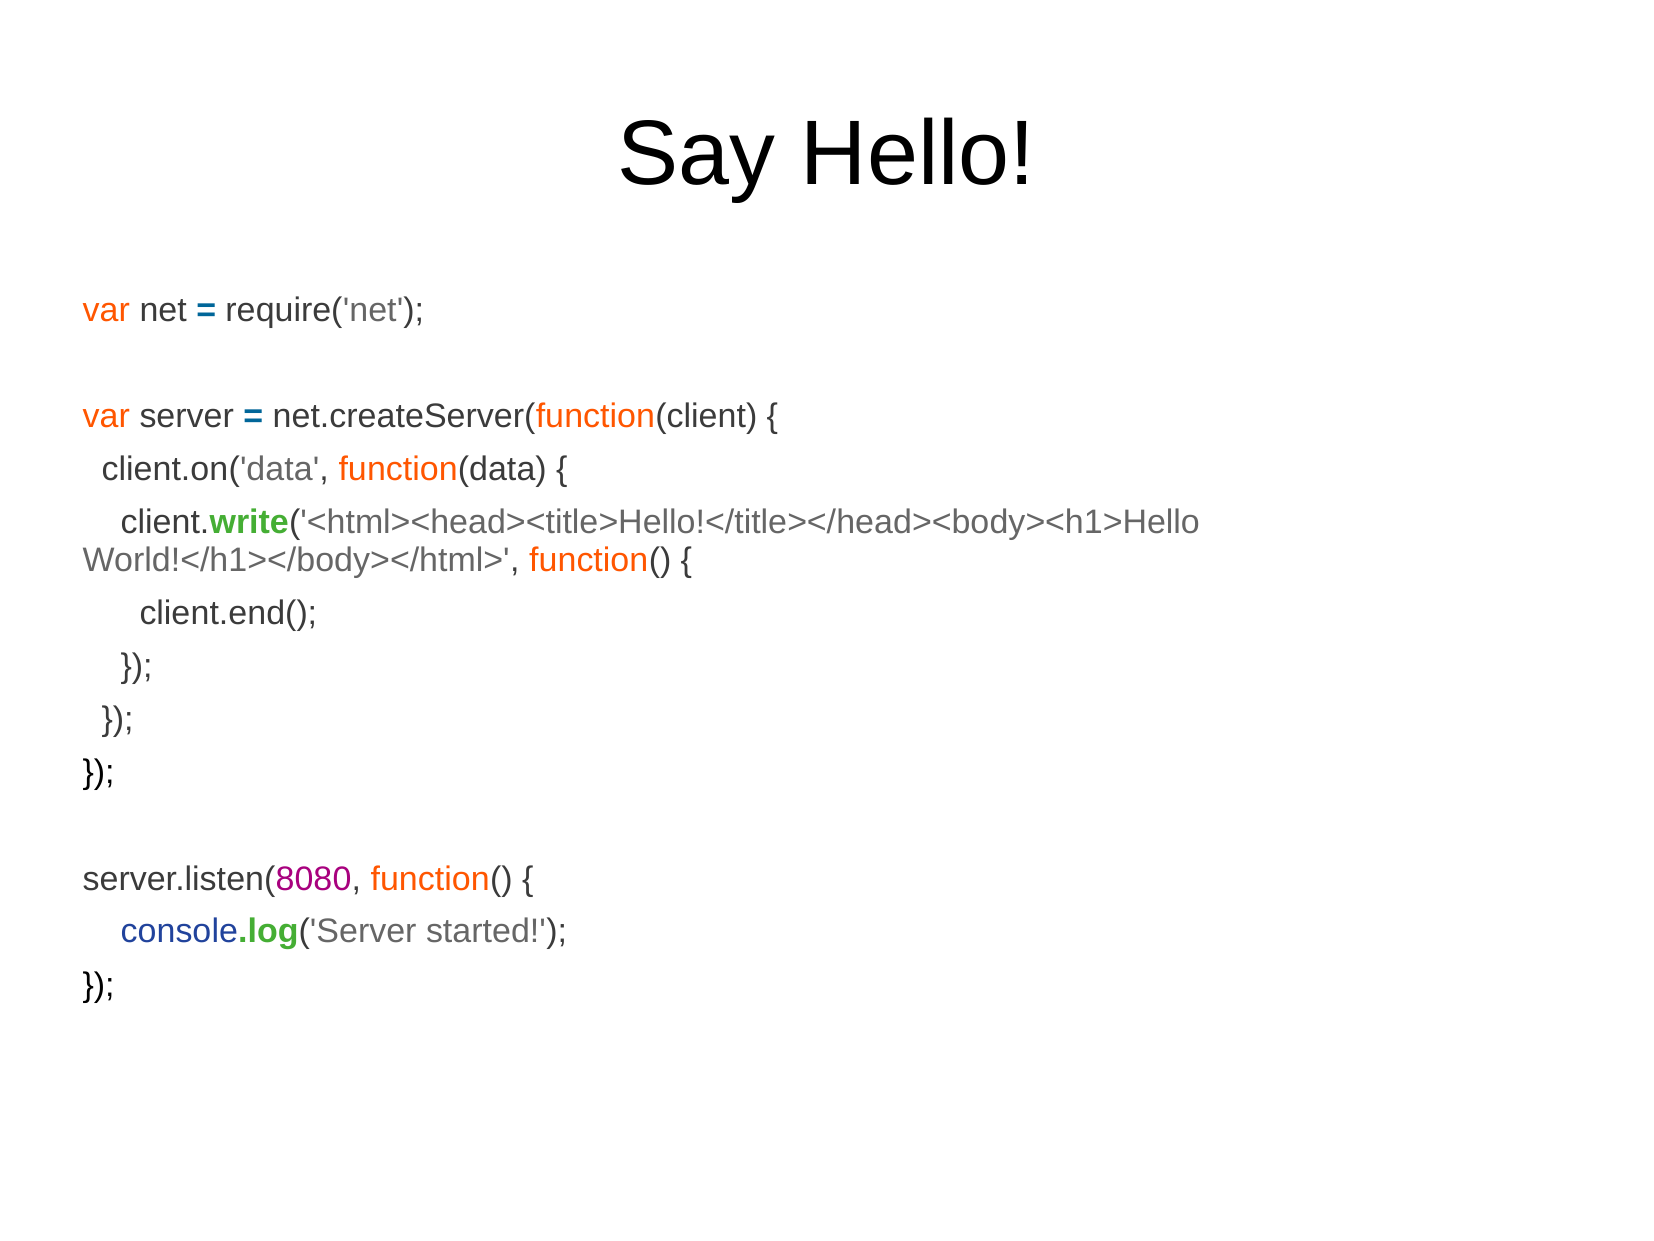

# Say Hello!
var net = require('net');
var server = net.createServer(function(client) {
 client.on('data', function(data) {
 client.write('<html><head><title>Hello!</title></head><body><h1>Hello World!</h1></body></html>', function() {
 client.end();
 });
 });
});
server.listen(8080, function() {
 console.log('Server started!');
});